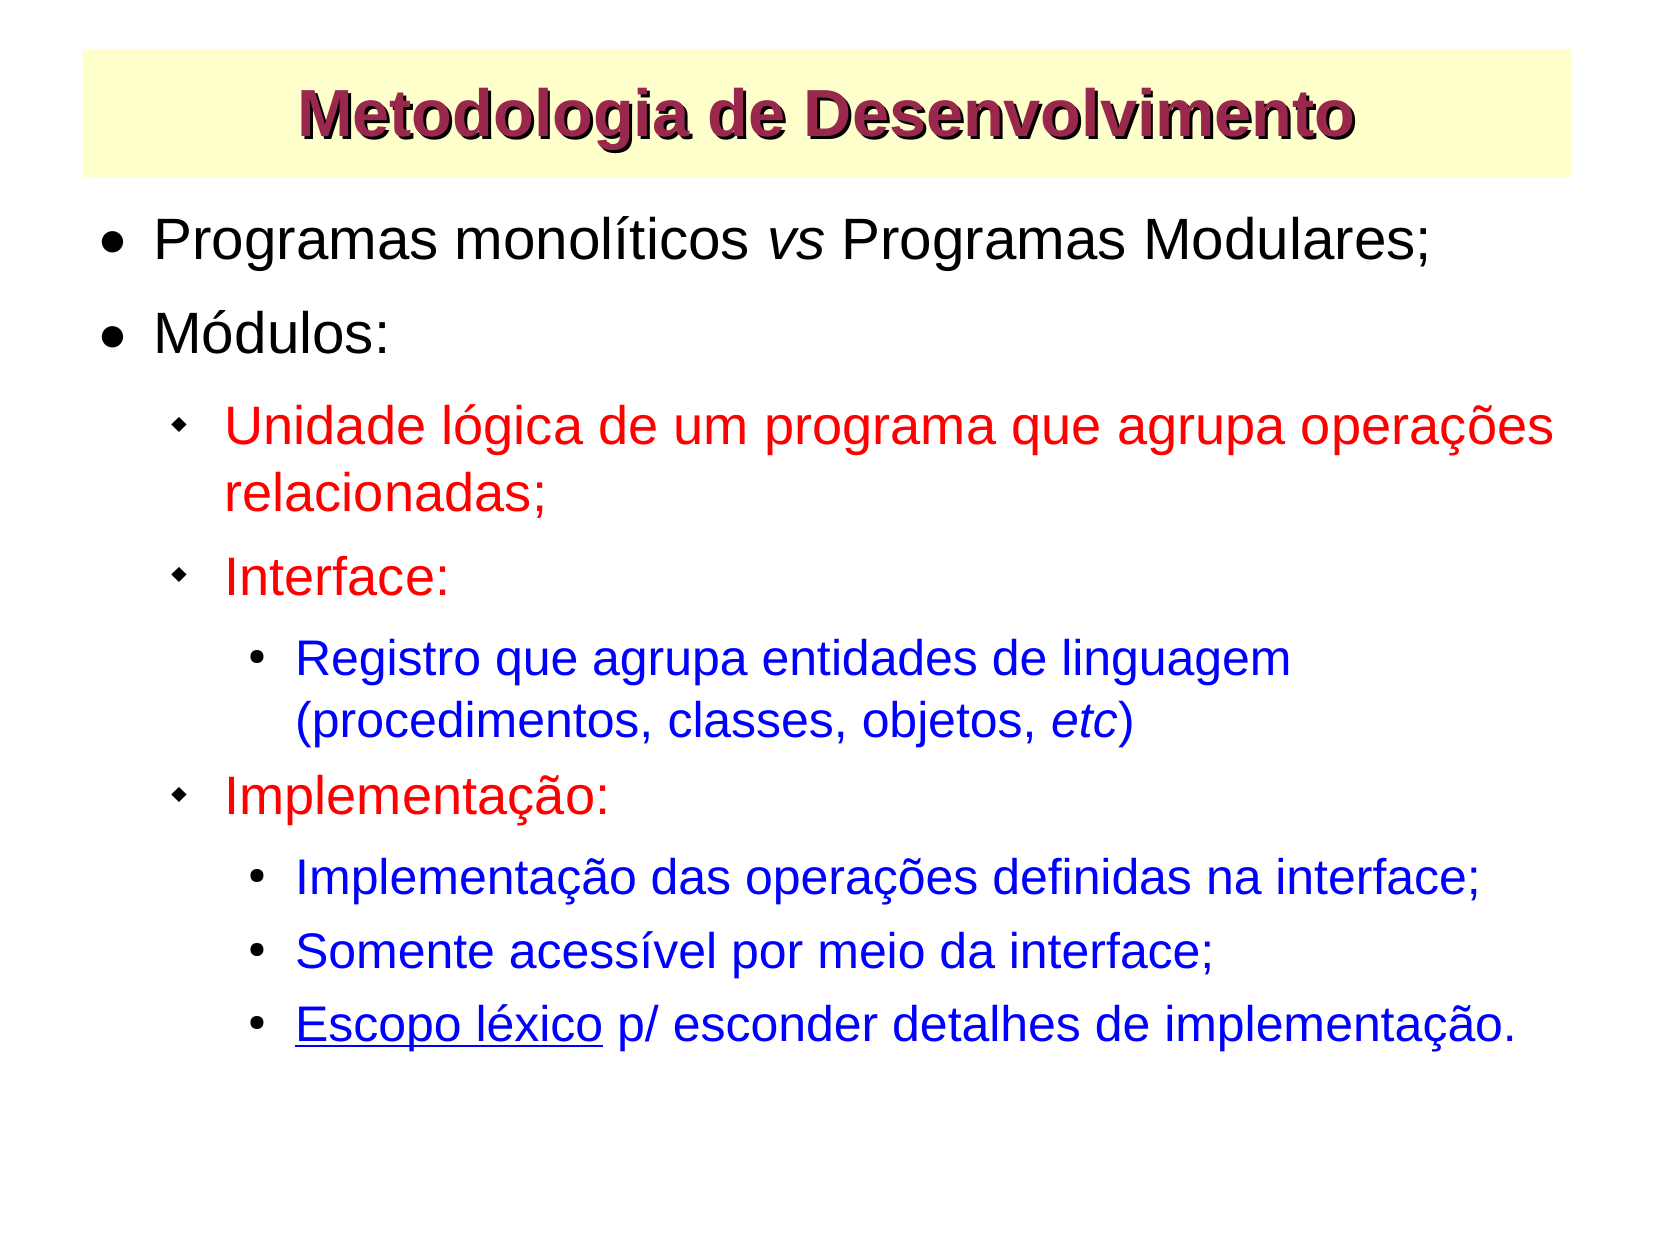

# Metodologia de Desenvolvimento
Programas monolíticos vs Programas Modulares;
Módulos:
Unidade lógica de um programa que agrupa operações relacionadas;
Interface:
Registro que agrupa entidades de linguagem (procedimentos, classes, objetos, etc)
Implementação:
Implementação das operações definidas na interface;
Somente acessível por meio da interface;
Escopo léxico p/ esconder detalhes de implementação.